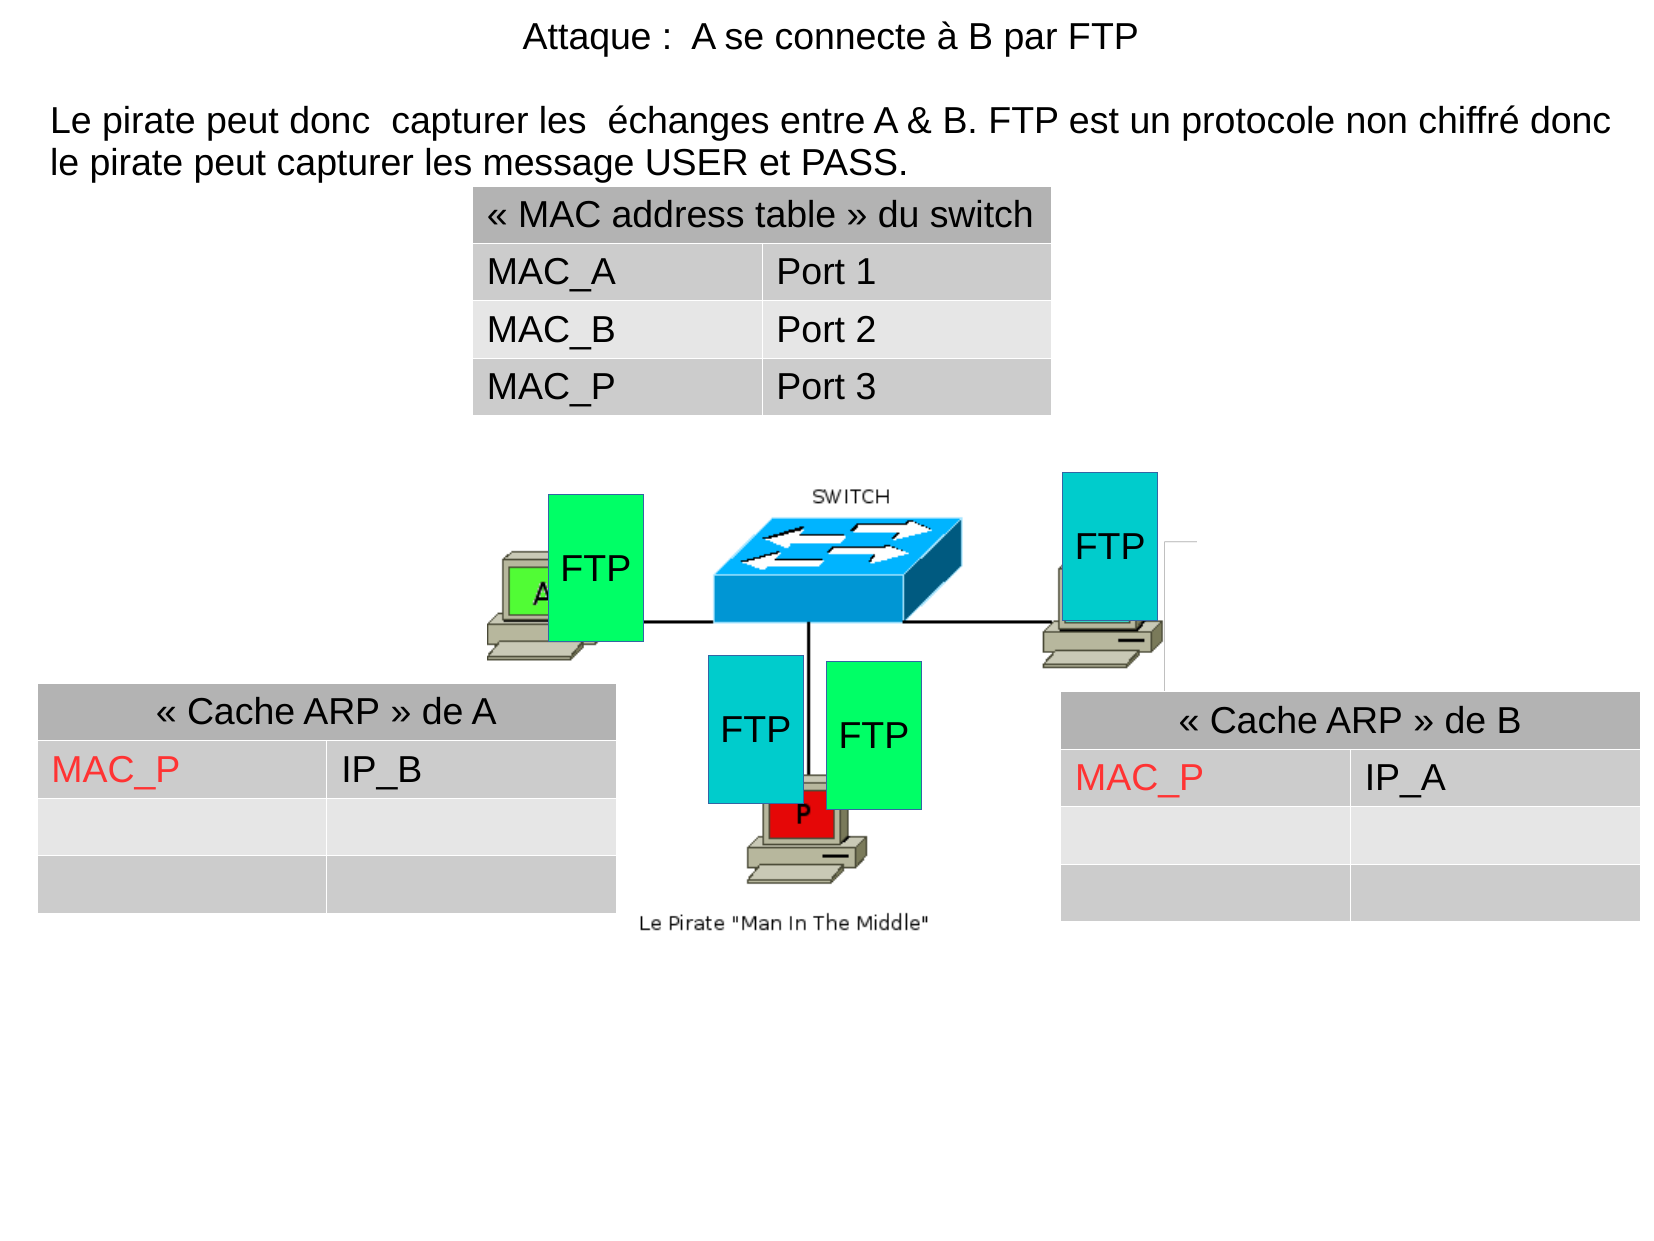

Attaque : A se connecte à B par FTP
Le pirate peut donc capturer les échanges entre A & B. FTP est un protocole non chiffré donc le pirate peut capturer les message USER et PASS.
| « MAC address table » du switch | |
| --- | --- |
| MAC\_A | Port 1 |
| MAC\_B | Port 2 |
| MAC\_P | Port 3 |
FTP
FTP
FTP
FTP
FTP
| « Cache ARP » de A | |
| --- | --- |
| MAC\_P | IP\_B |
| | |
| | |
| « Cache ARP » de B | |
| --- | --- |
| MAC\_P | IP\_A |
| | |
| | |